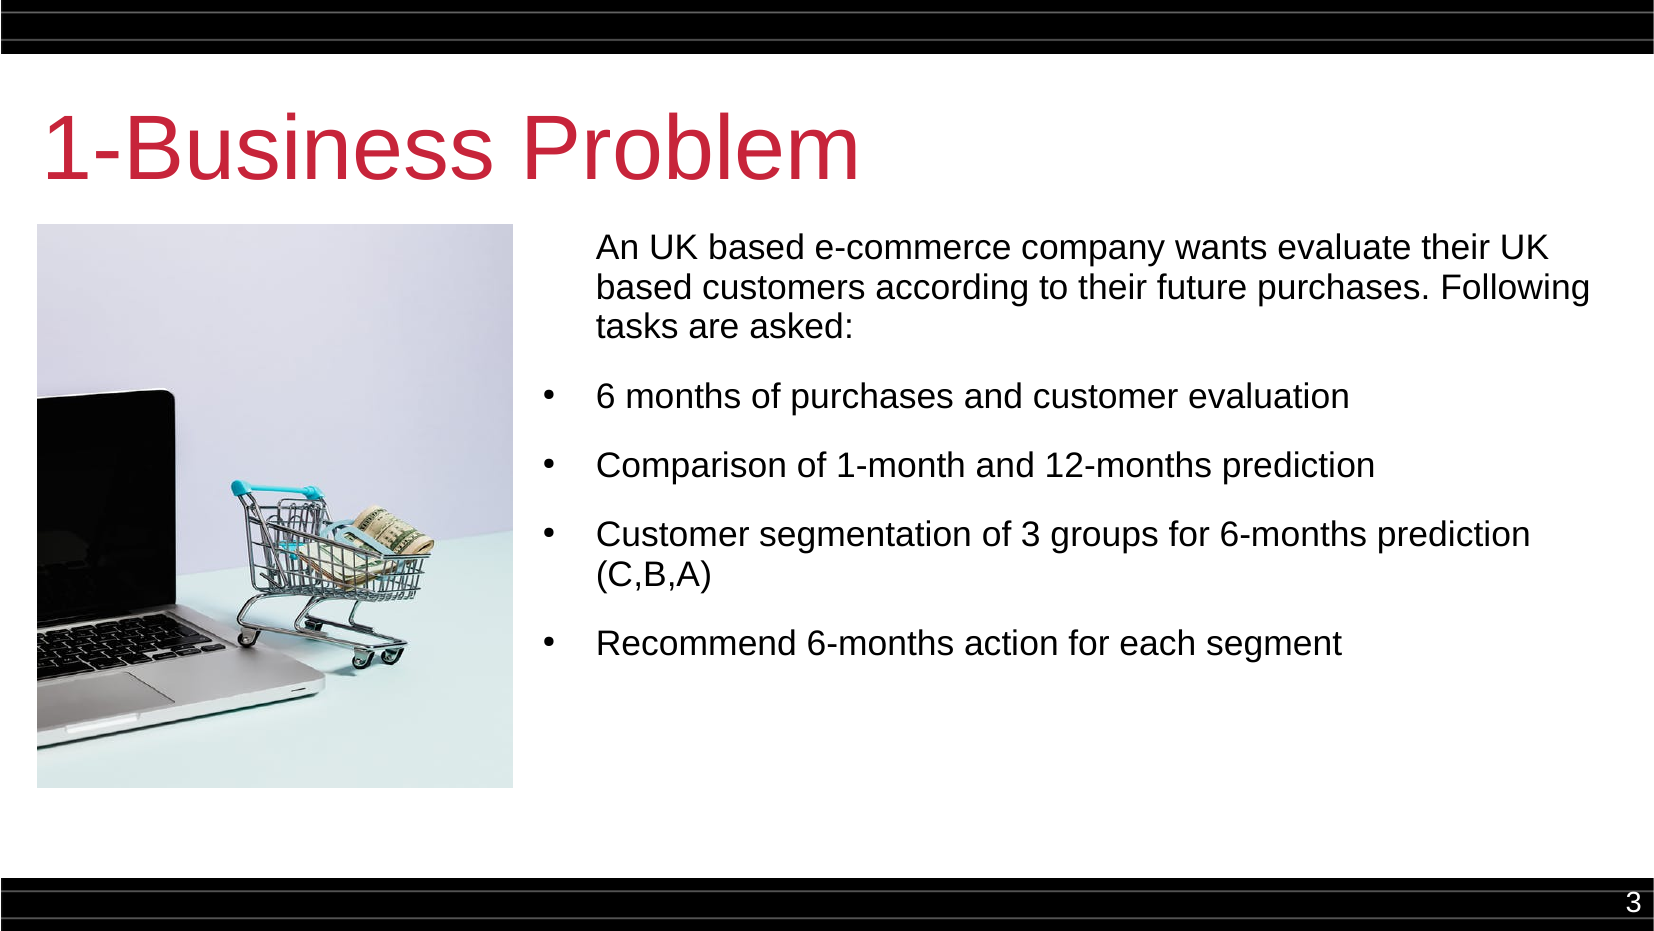

# 1-Business Problem
An UK based e-commerce company wants evaluate their UK based customers according to their future purchases. Following tasks are asked:
6 months of purchases and customer evaluation
Comparison of 1-month and 12-months prediction
Customer segmentation of 3 groups for 6-months prediction (C,B,A)
Recommend 6-months action for each segment